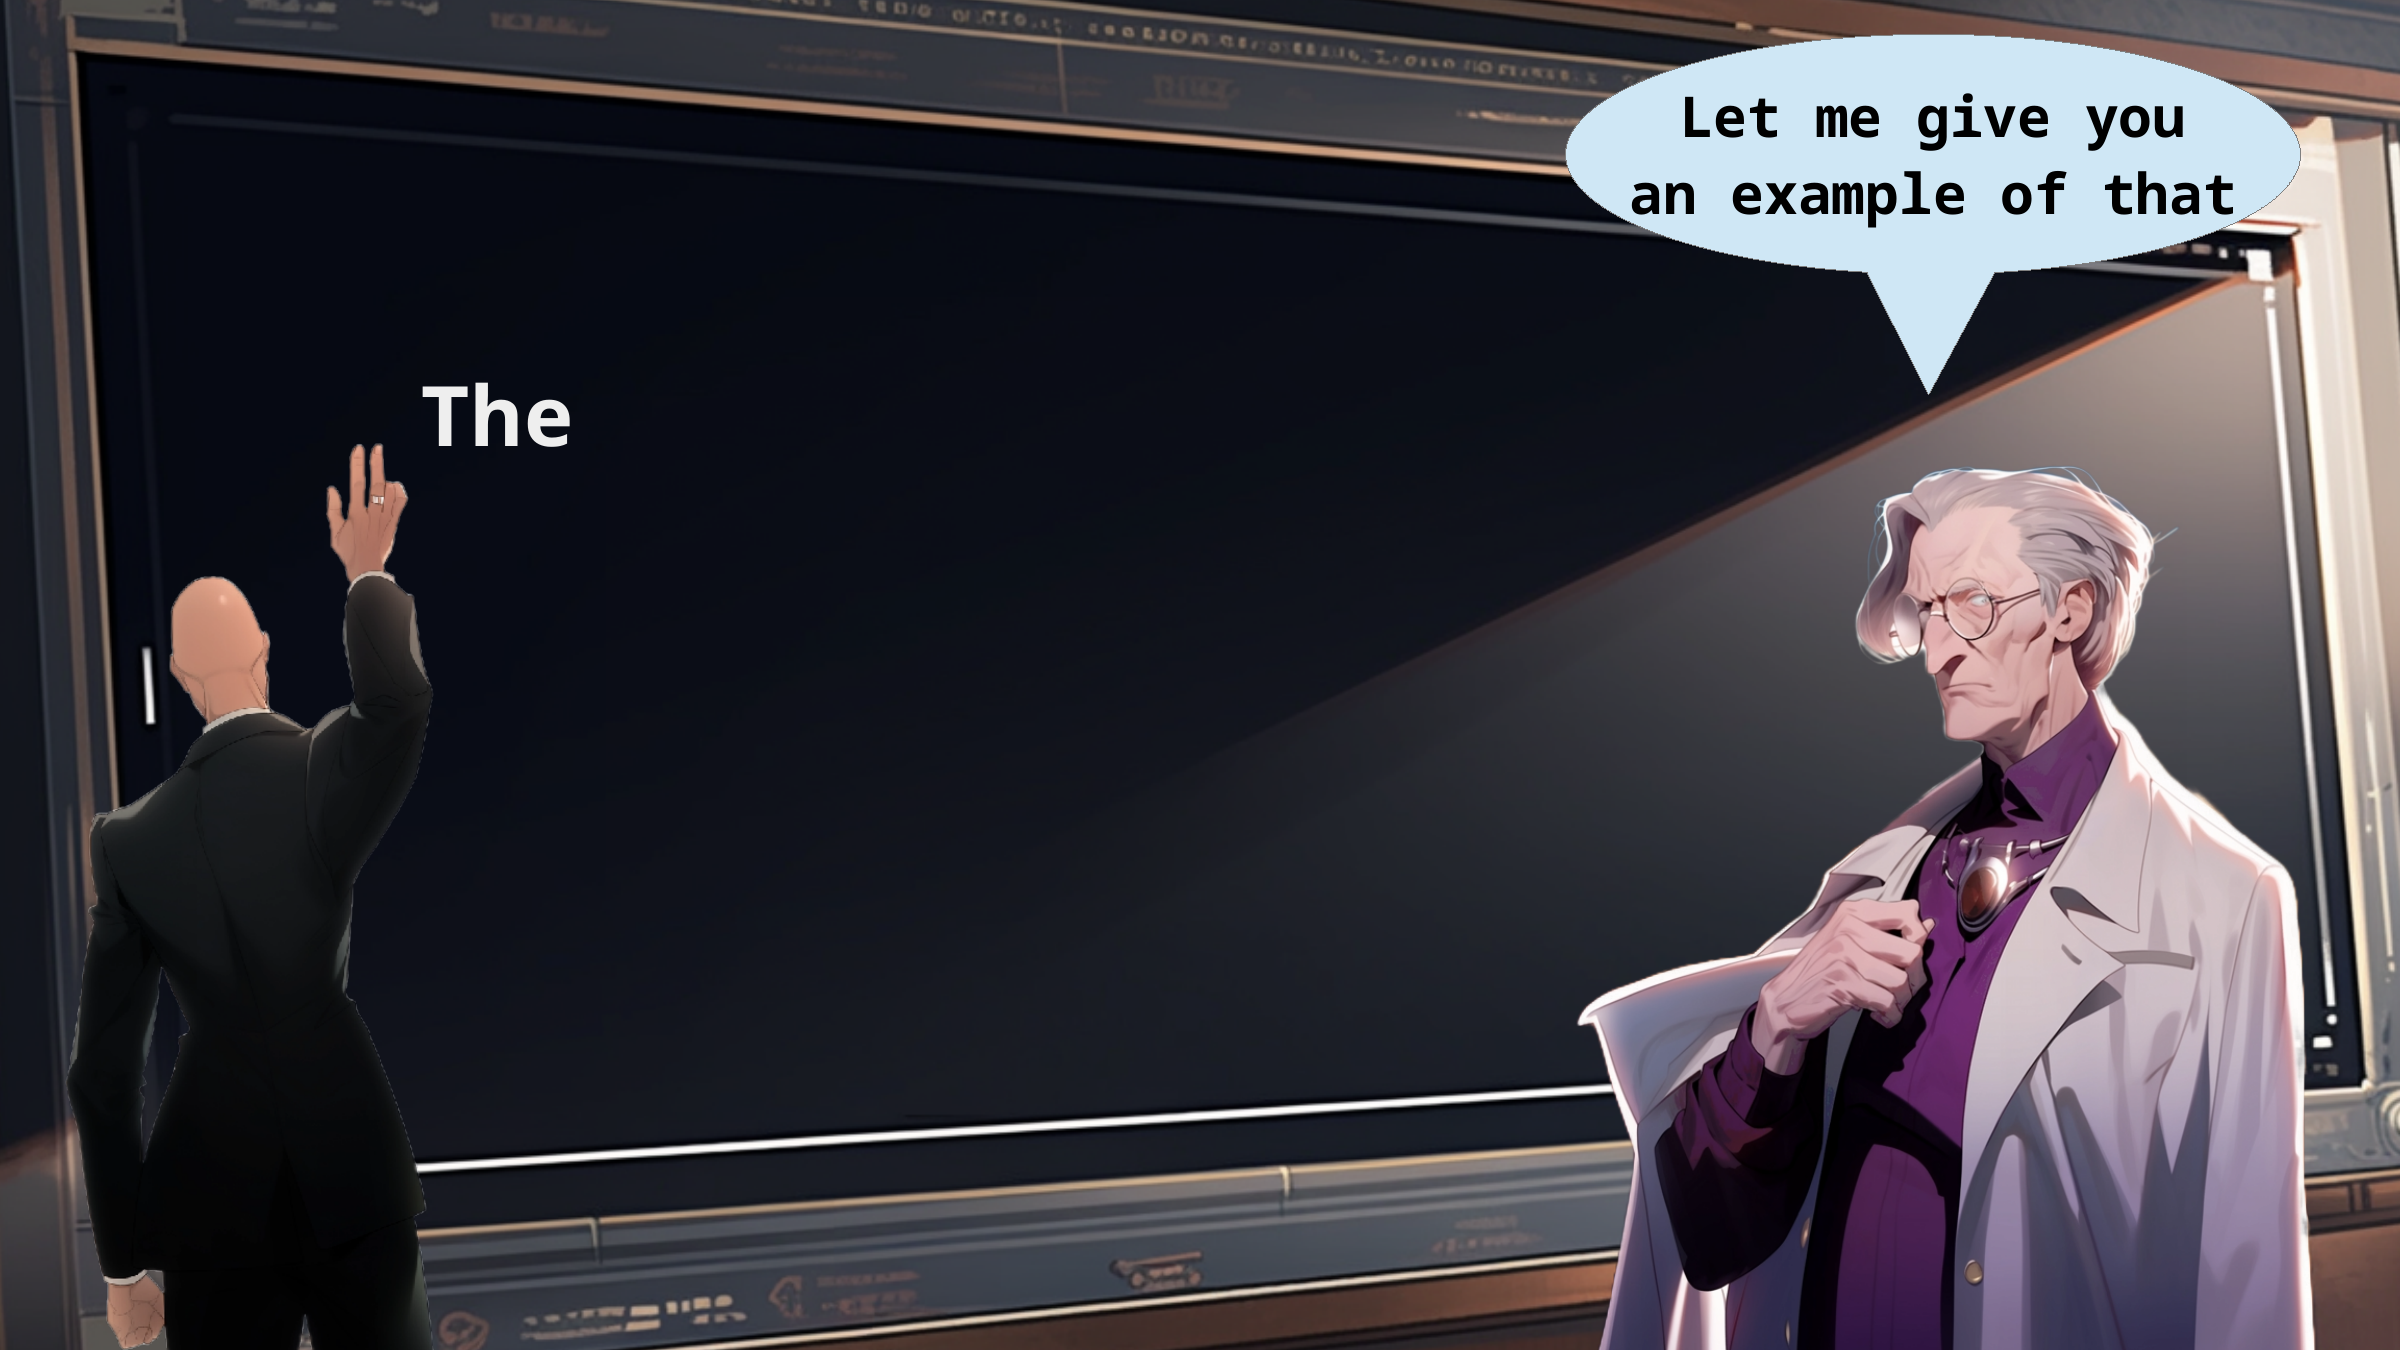

Let me give you
an example of that
The